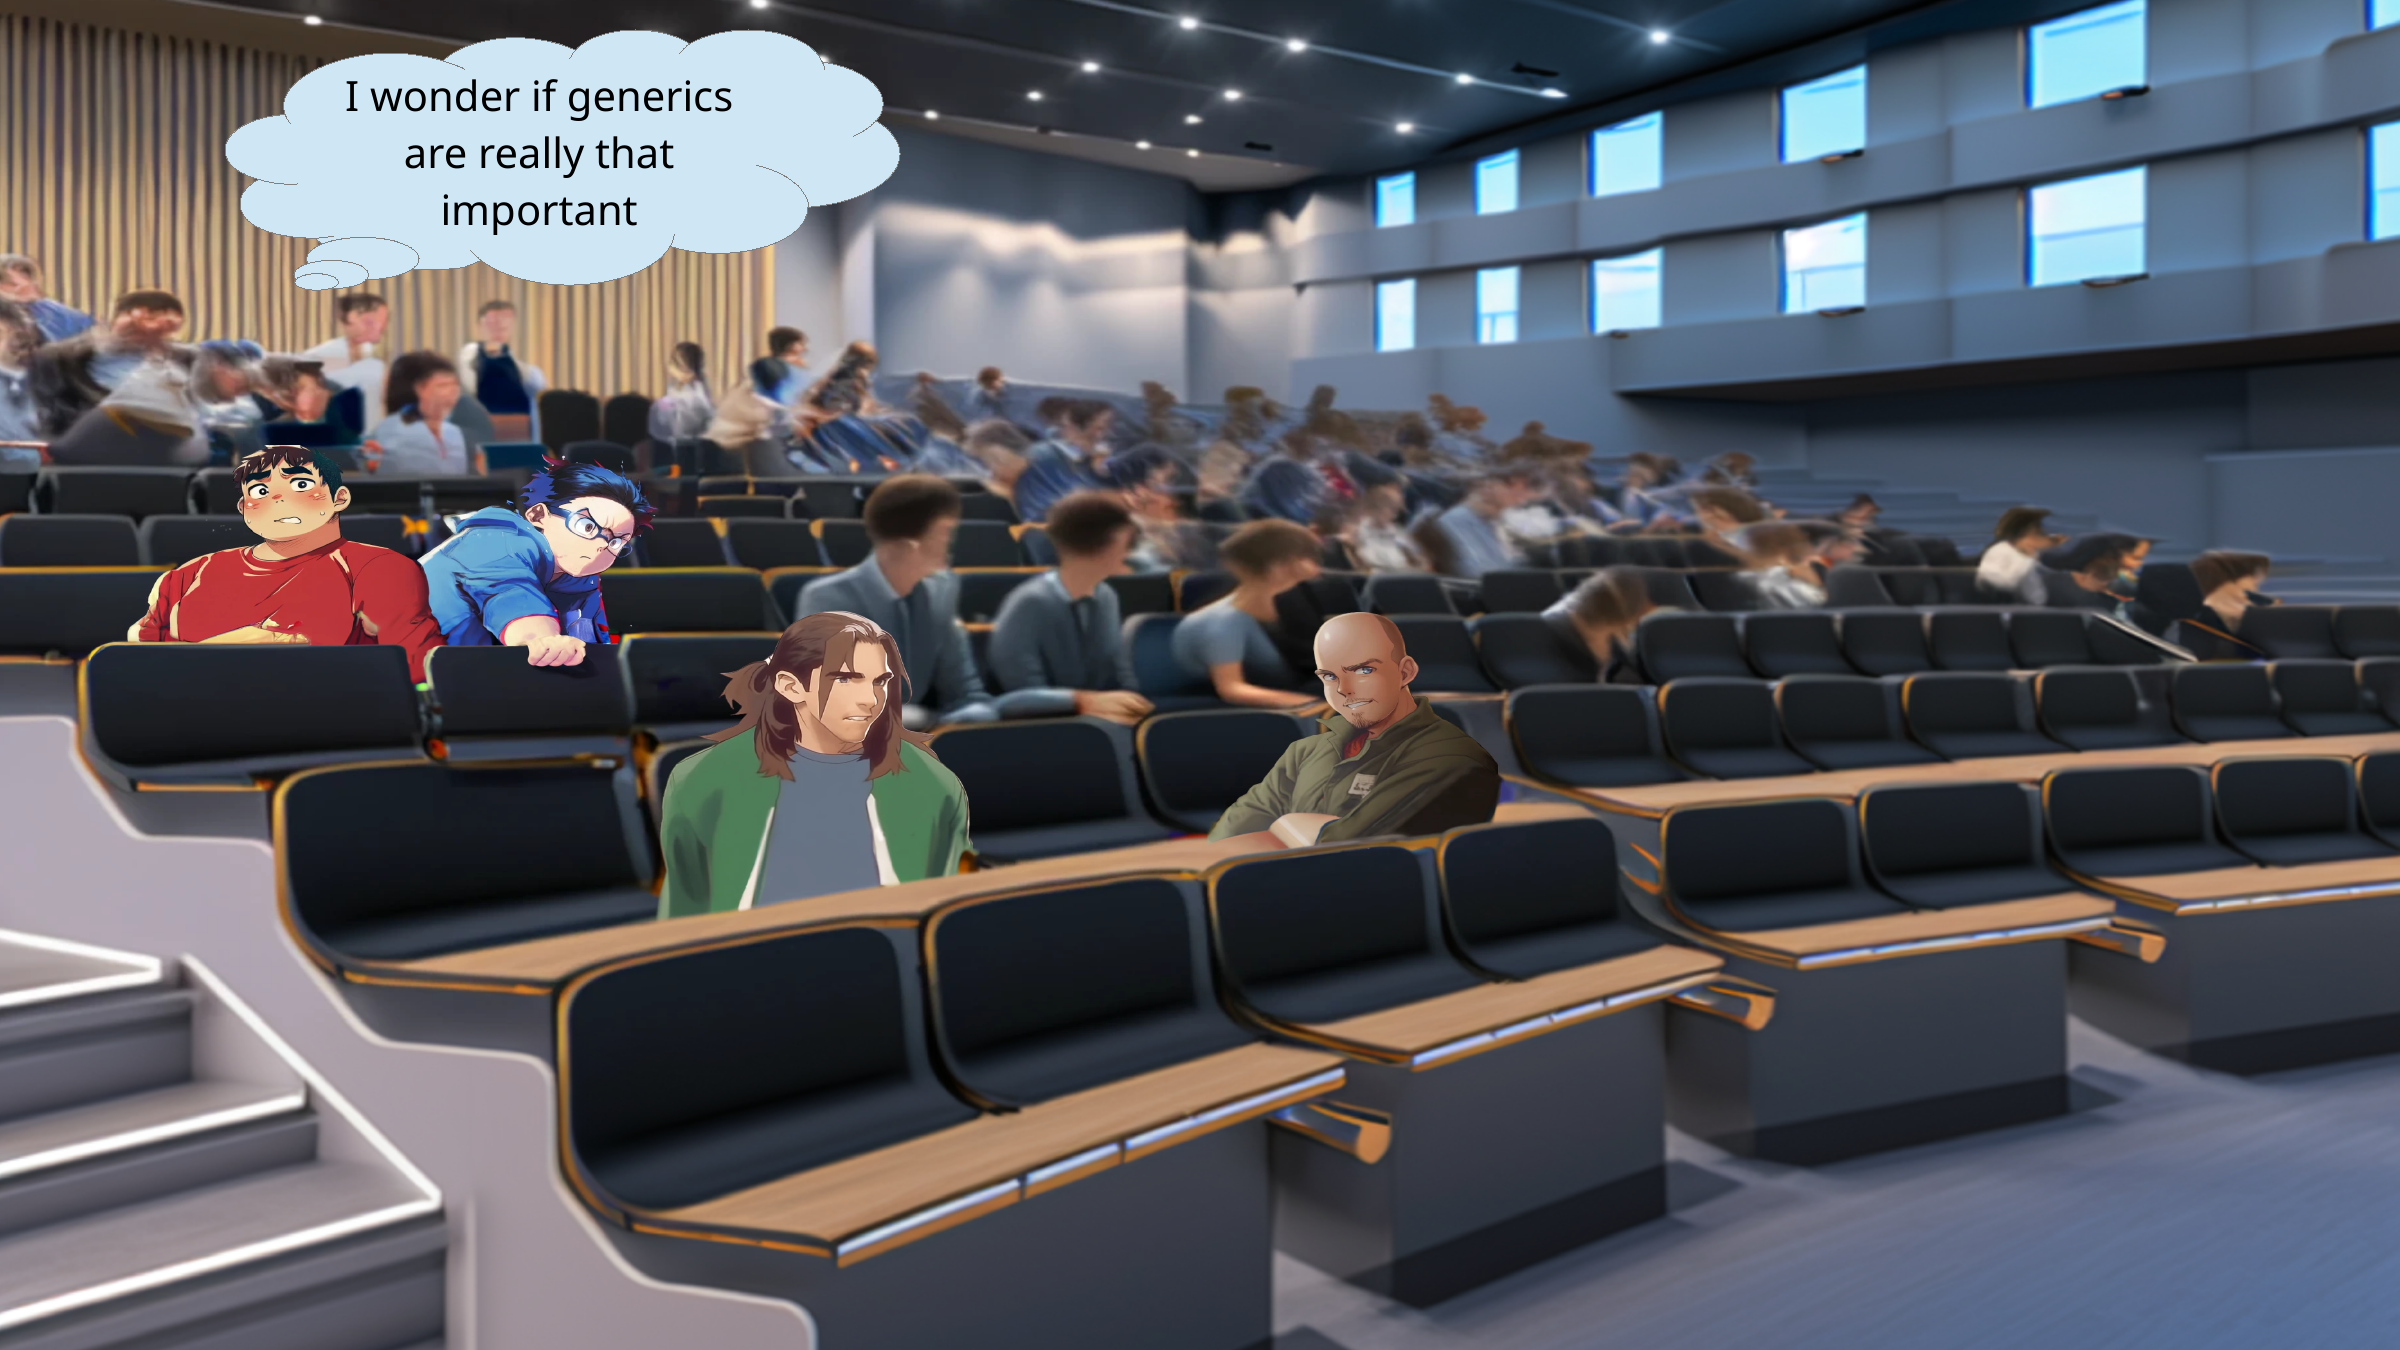

I wonder if generics are really that important